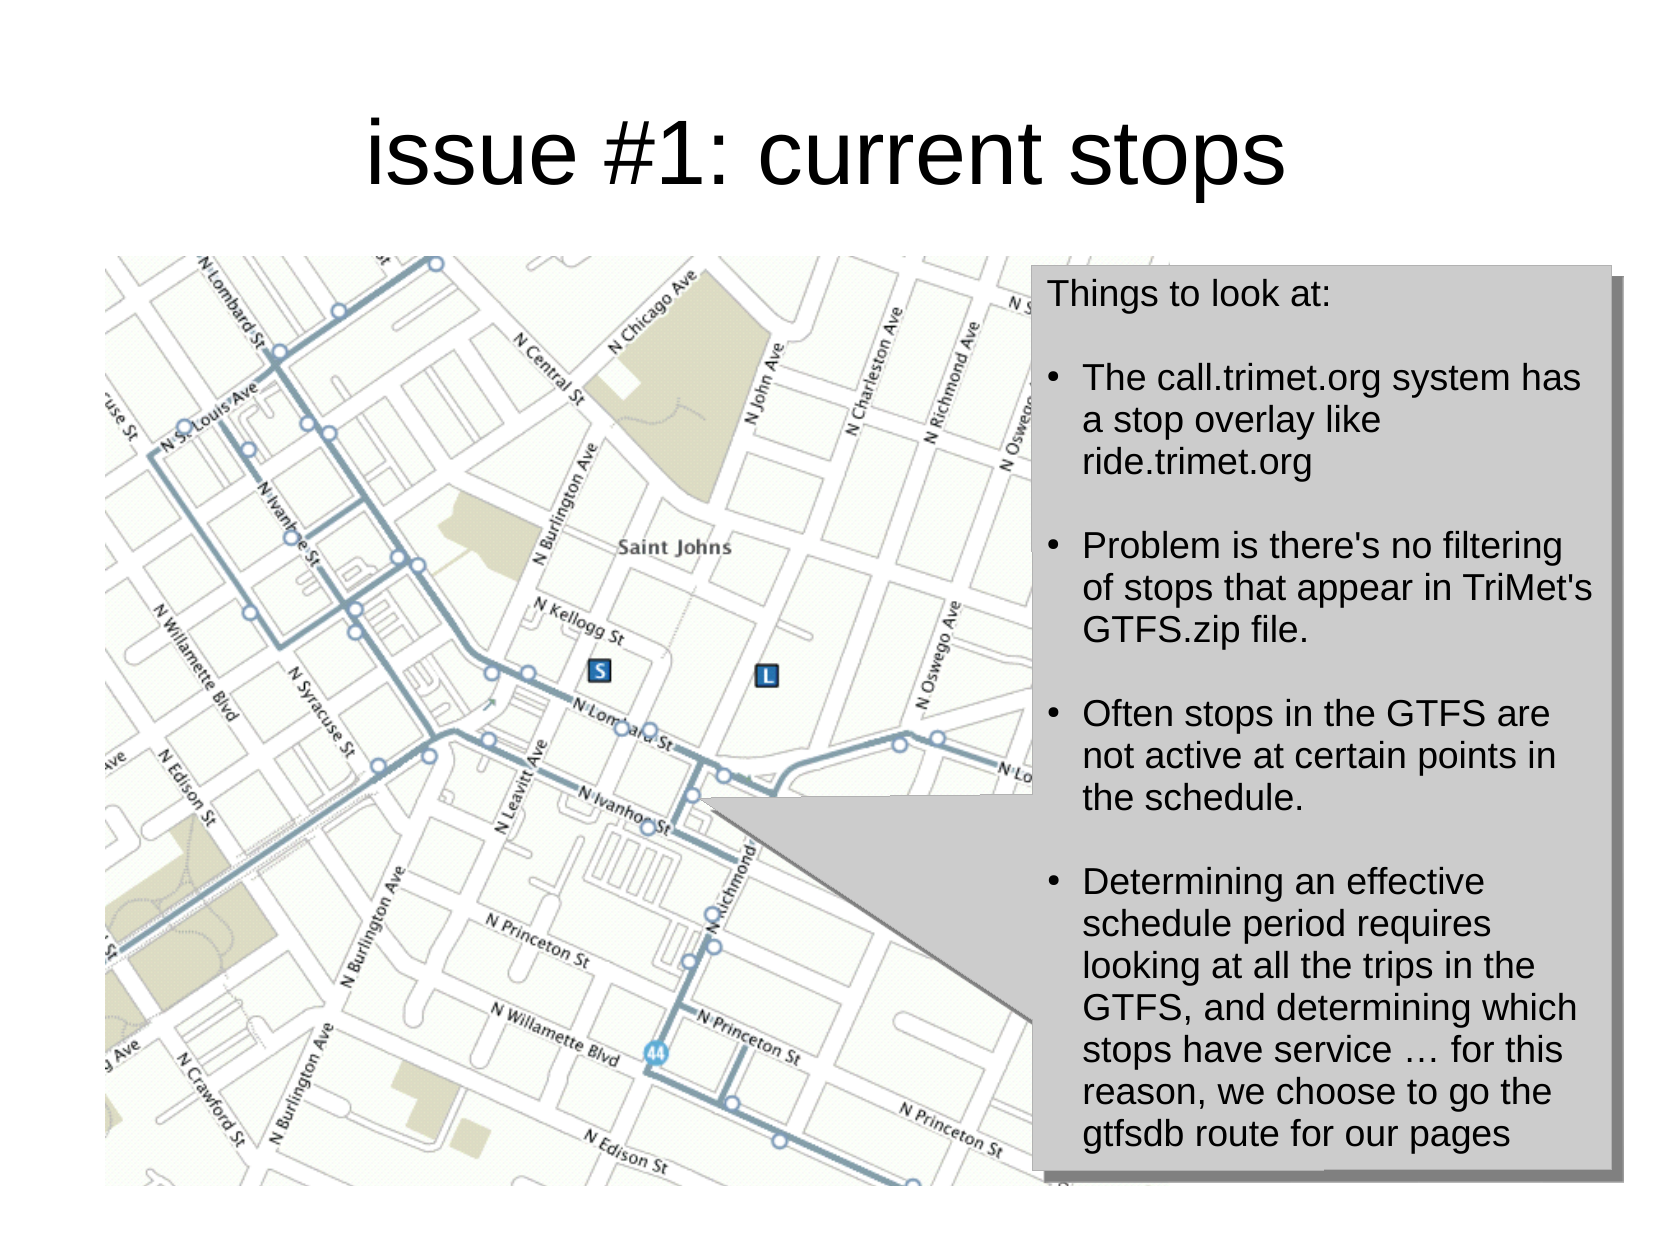

# issue #1: current stops
Things to look at:
The call.trimet.org system has a stop overlay like ride.trimet.org
Problem is there's no filtering of stops that appear in TriMet's GTFS.zip file.
Often stops in the GTFS are not active at certain points in the schedule.
Determining an effective schedule period requires looking at all the trips in the GTFS, and determining which stops have service … for this reason, we choose to go the gtfsdb route for our pages